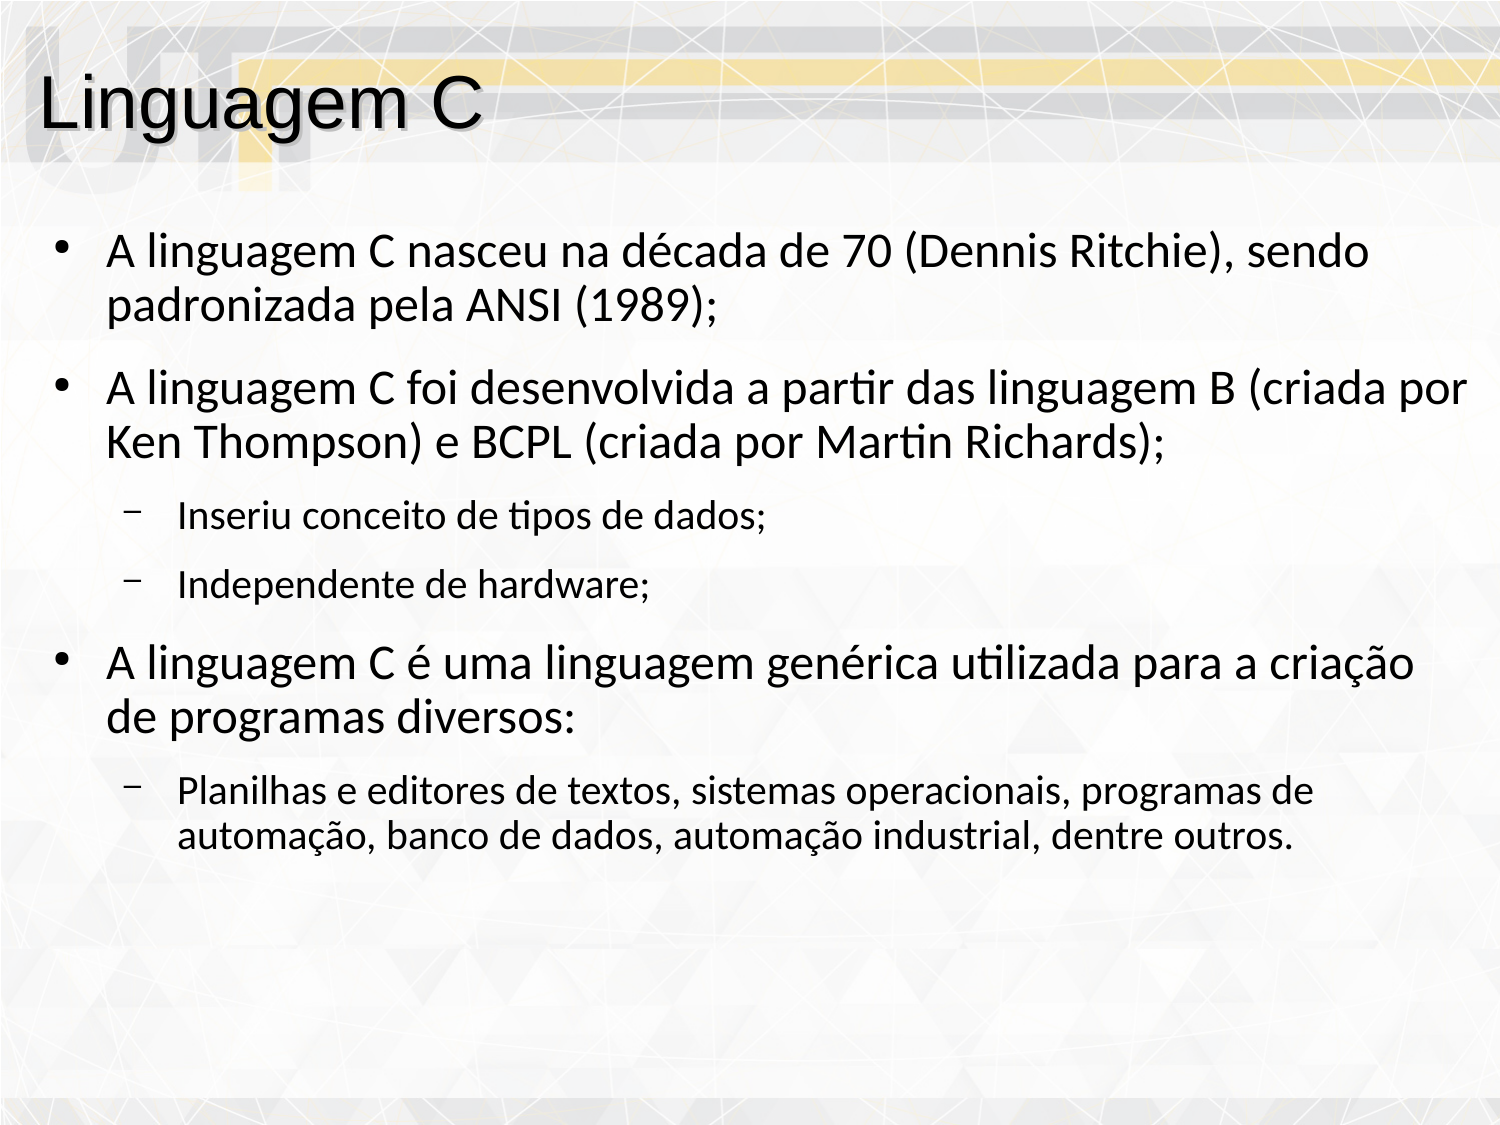

# Linguagem C
A linguagem C nasceu na década de 70 (Dennis Ritchie), sendo padronizada pela ANSI (1989);
A linguagem C foi desenvolvida a partir das linguagem B (criada por Ken Thompson) e BCPL (criada por Martin Richards);
Inseriu conceito de tipos de dados;
Independente de hardware;
A linguagem C é uma linguagem genérica utilizada para a criação de programas diversos:
Planilhas e editores de textos, sistemas operacionais, programas de automação, banco de dados, automação industrial, dentre outros.